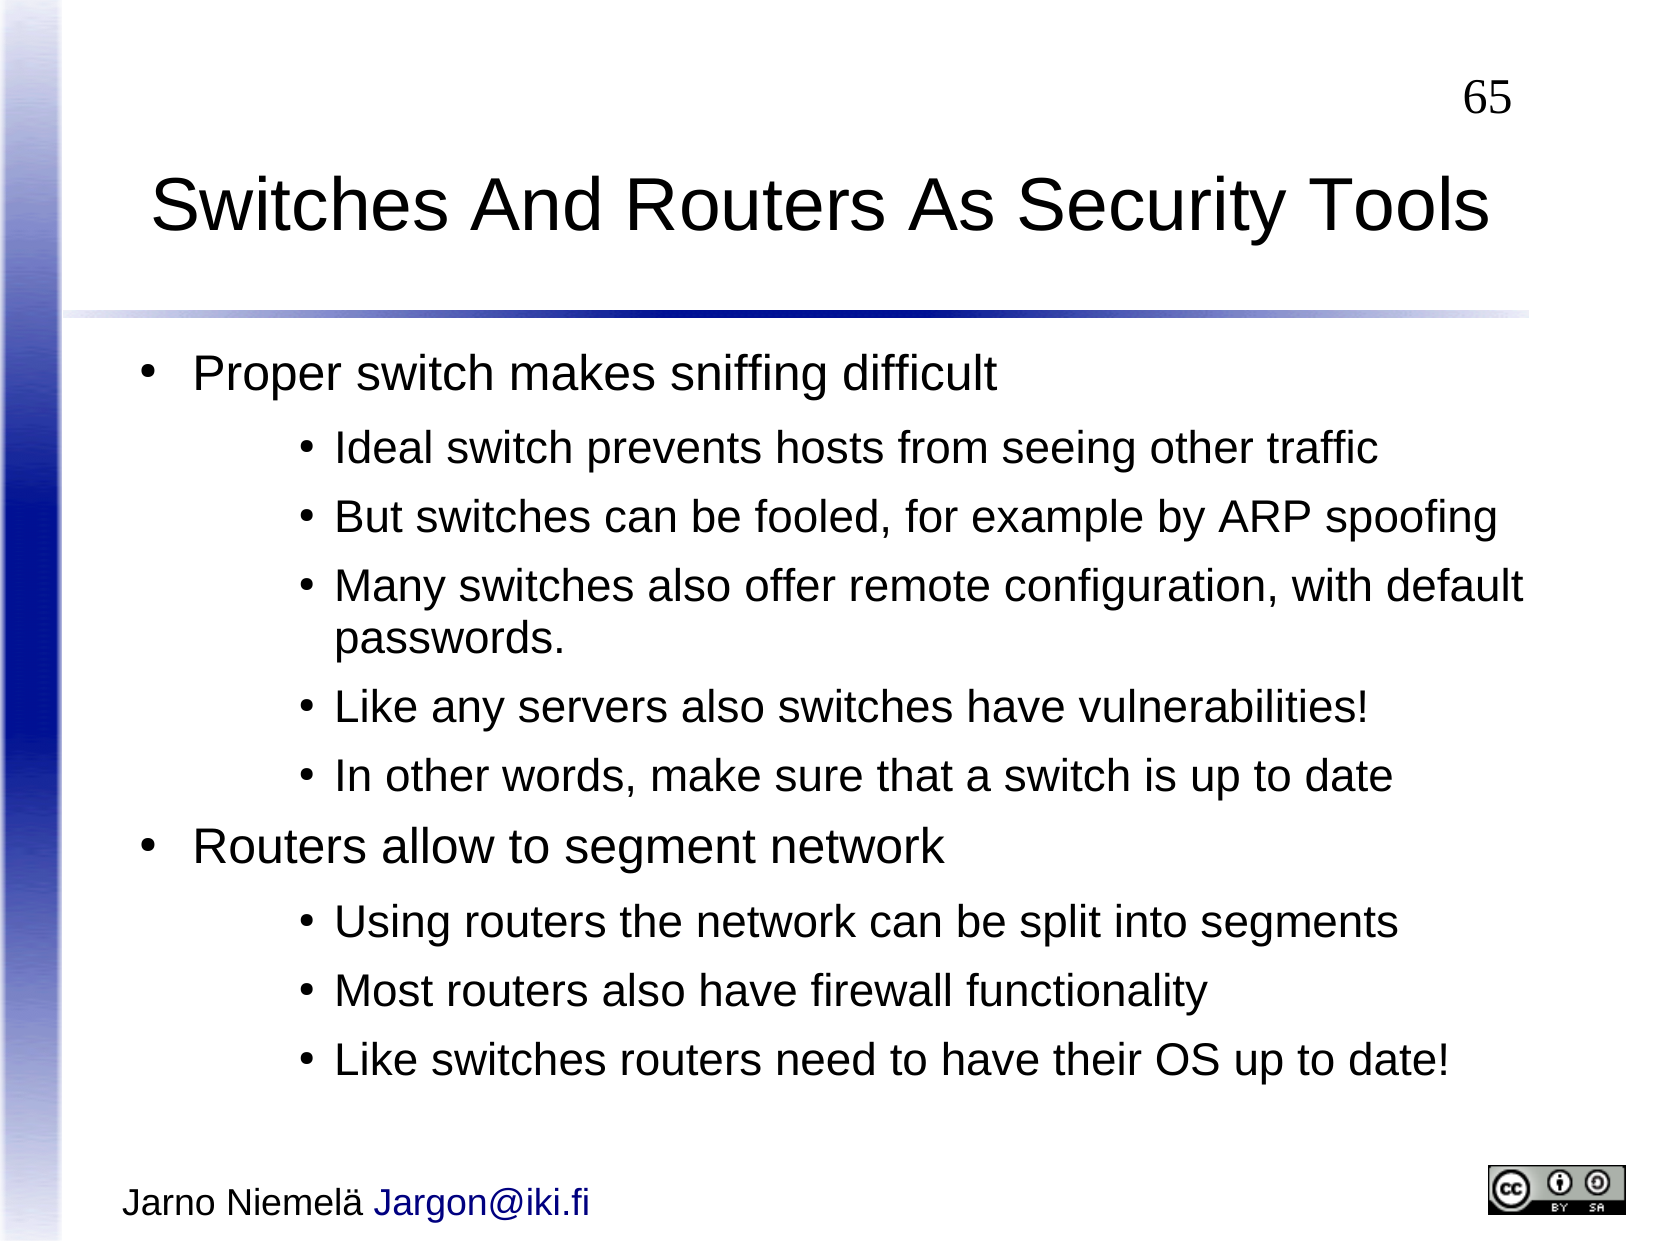

# Switches And Routers As Security Tools
Proper switch makes sniffing difficult
Ideal switch prevents hosts from seeing other traffic
But switches can be fooled, for example by ARP spoofing
Many switches also offer remote configuration, with default passwords.
Like any servers also switches have vulnerabilities!
In other words, make sure that a switch is up to date
Routers allow to segment network
Using routers the network can be split into segments
Most routers also have firewall functionality
Like switches routers need to have their OS up to date!